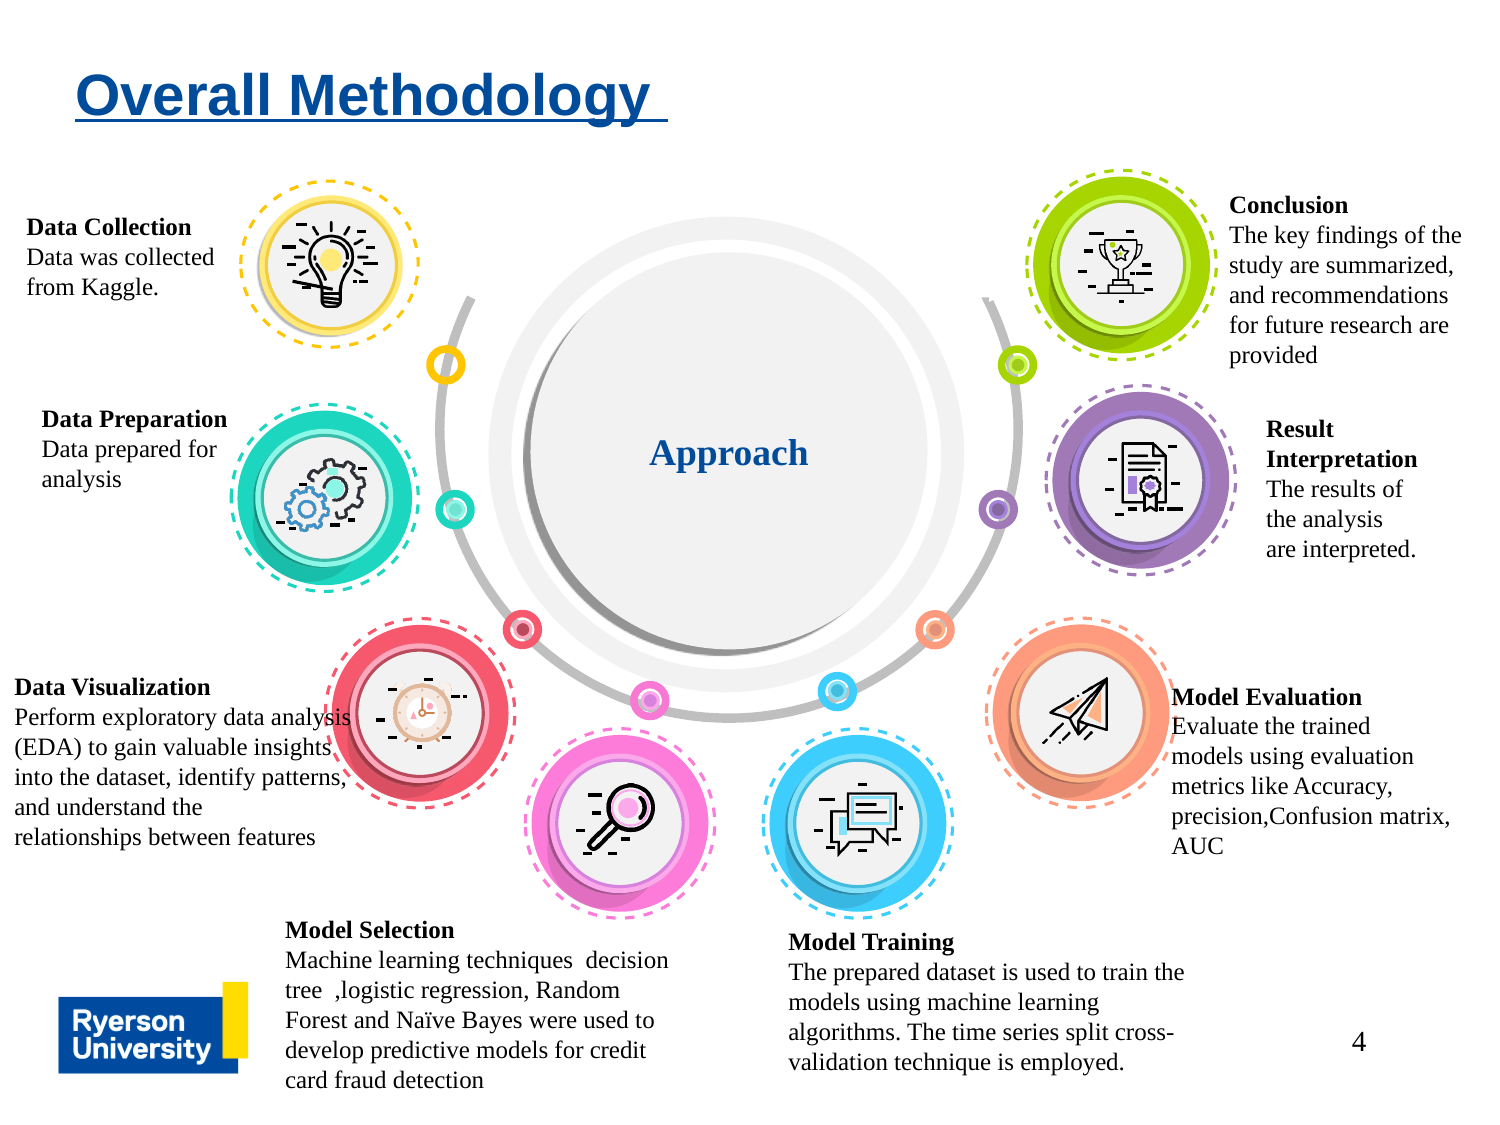

# Overall Methodology
Conclusion​
The key findings of the study are summarized, and recommendations for future research are provided
Data Collection
Data was collected from Kaggle.
Approach
Data Preparation
Data prepared for analysis
Result Interpretation​
The results of the analysis are interpreted.
Data Visualization​
Perform exploratory data analysis (EDA) to gain valuable insights into the dataset, identify patterns, and understand the relationships between features
Model Evaluation​
Evaluate the trained models using evaluation metrics like Accuracy, precision,Confusion matrix, AUC
Model Selection​
Machine learning techniques  decision tree  ,logistic regression, Random Forest and Naïve Bayes were used to develop predictive models for credit card fraud detection
Model Training​
The prepared dataset is used to train the models using machine learning algorithms. The time series split cross-validation technique is employed.
3